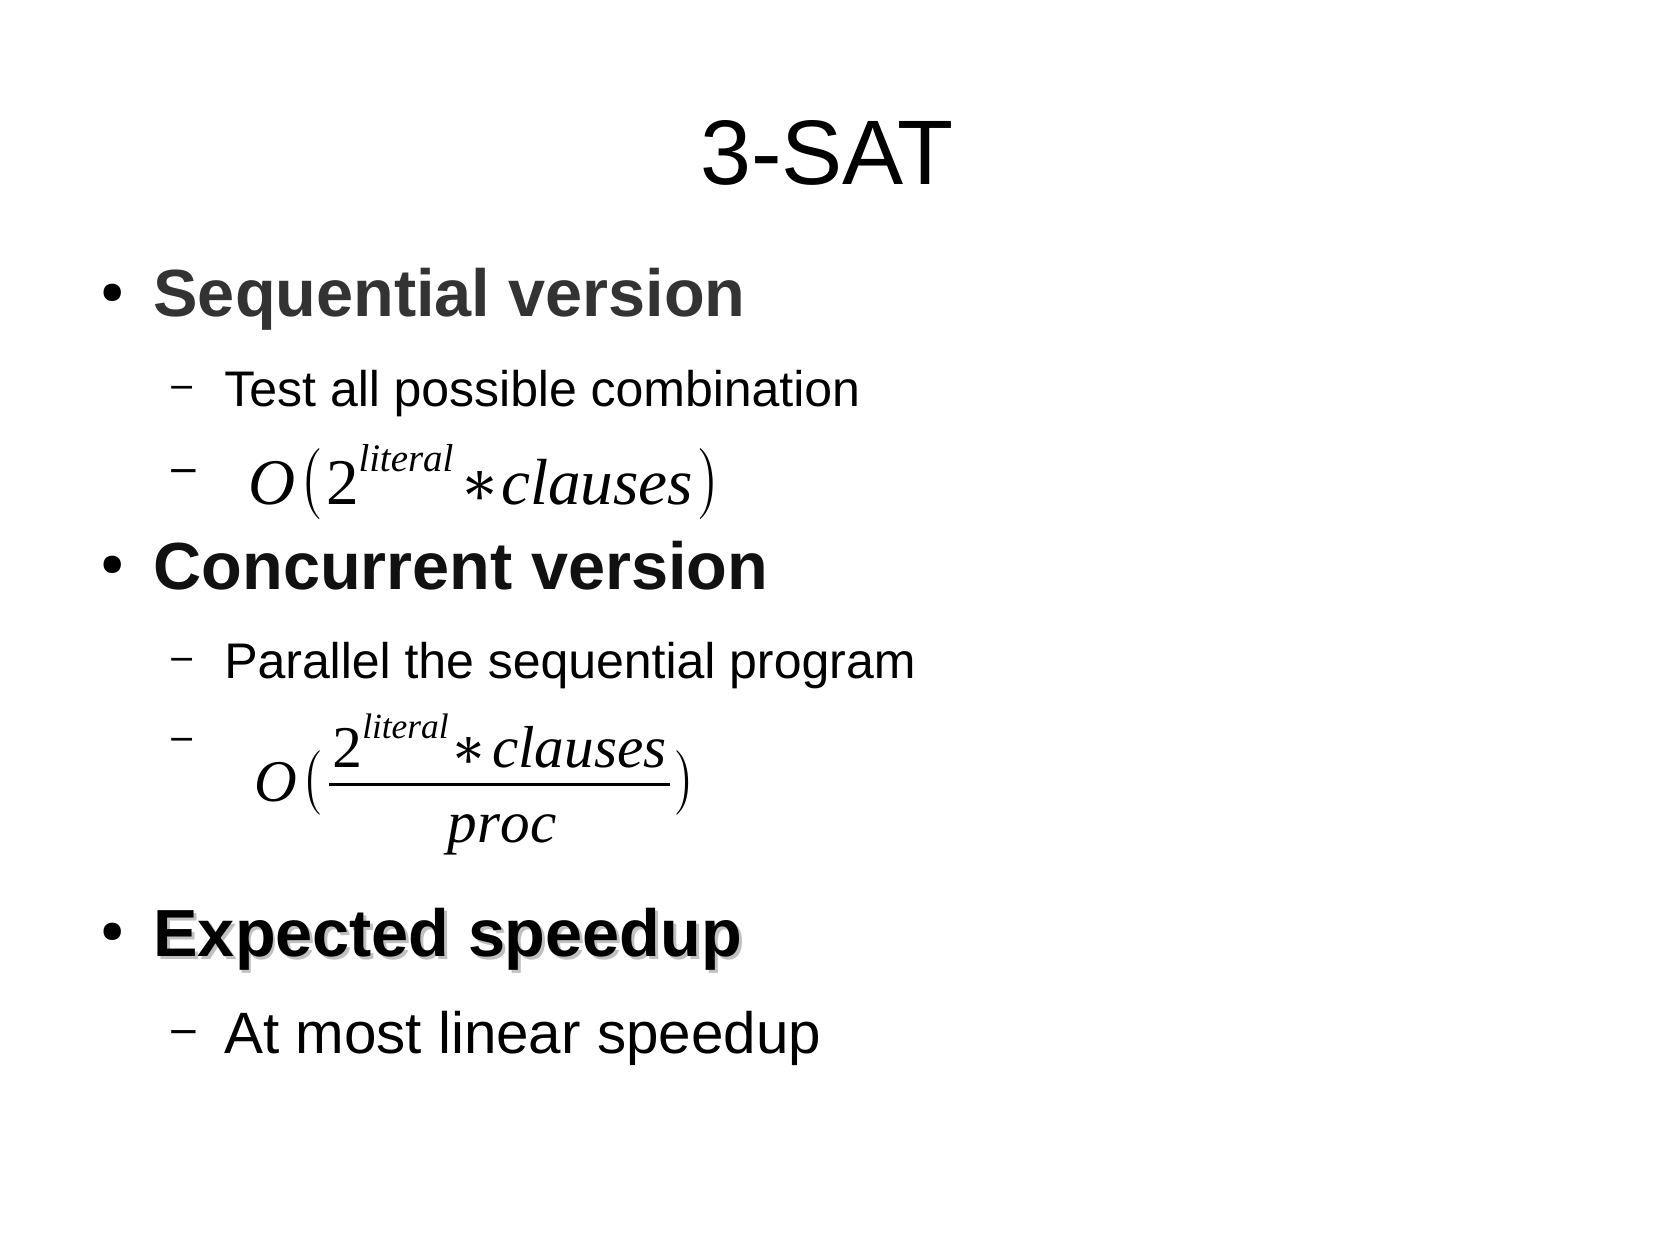

# 3-SAT
Sequential version
Test all possible combination
Concurrent version
Parallel the sequential program
Expected speedup
At most linear speedup